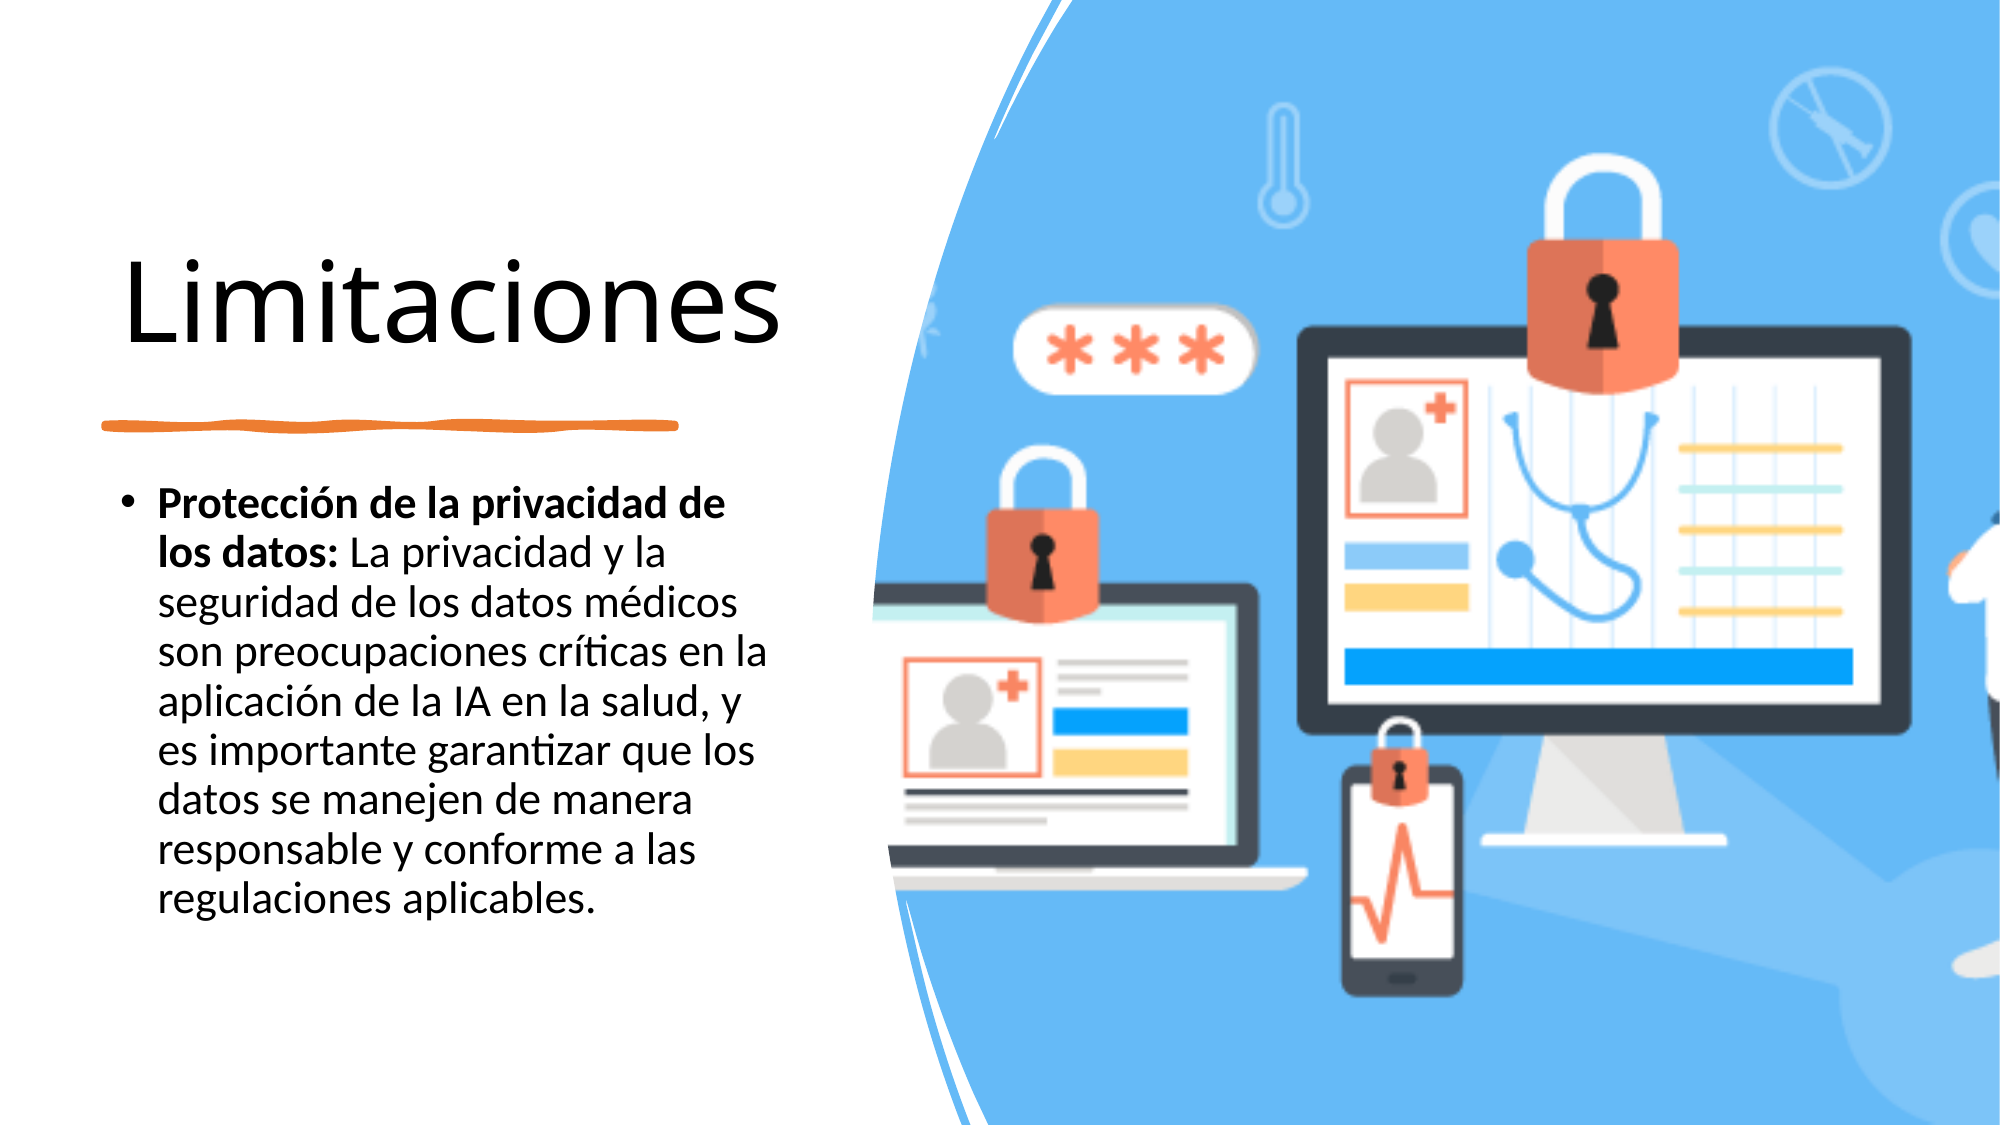

# Limitaciones
Protección de la privacidad de los datos: La privacidad y la seguridad de los datos médicos son preocupaciones críticas en la aplicación de la IA en la salud, y es importante garantizar que los datos se manejen de manera responsable y conforme a las regulaciones aplicables.